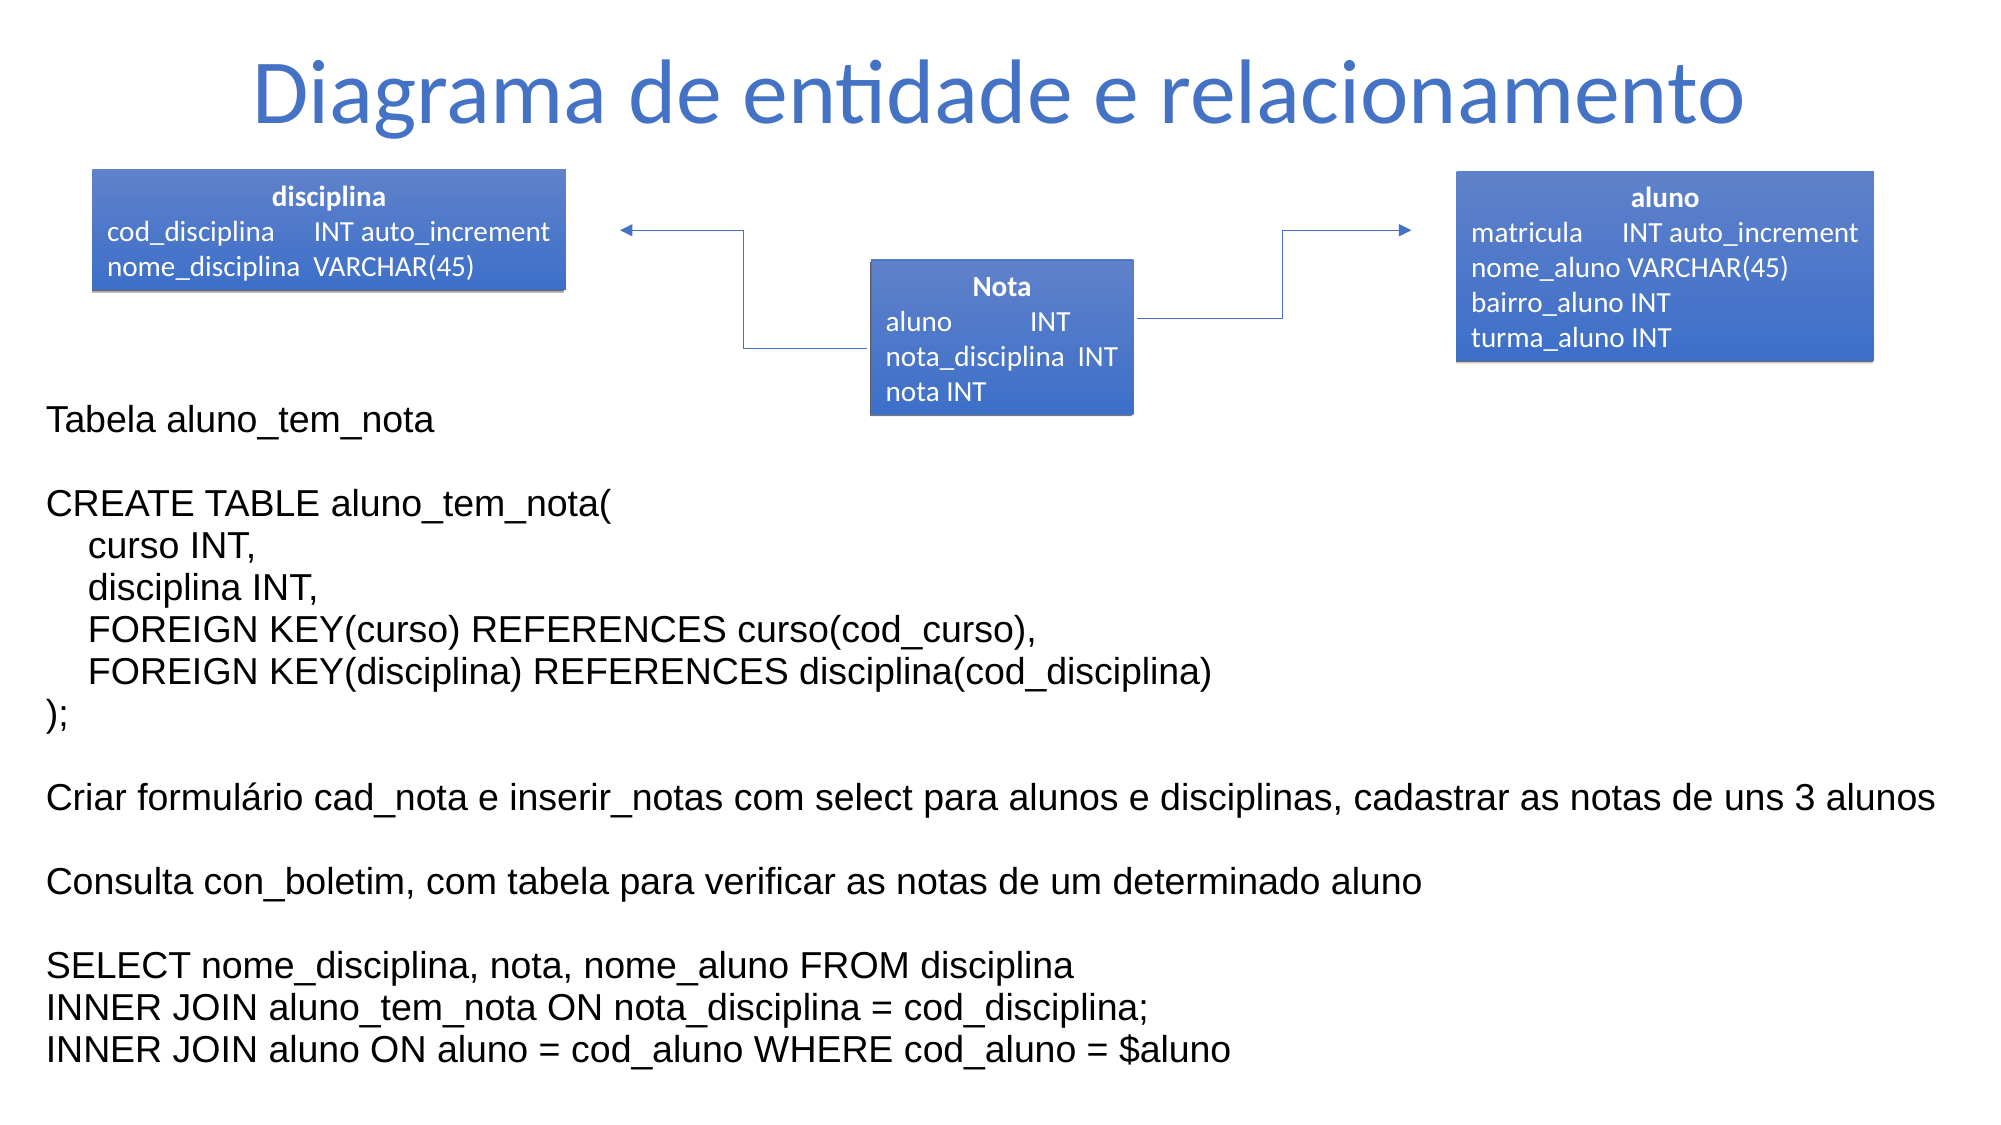

Diagrama de entidade e relacionamento
disciplina
cod_disciplina INT auto_increment
nome_disciplina VARCHAR(45)
aluno
matricula INT auto_increment
nome_aluno VARCHAR(45)
bairro_aluno INT
turma_aluno INT
Nota
aluno INT
nota_disciplina INT
nota INT
Tabela aluno_tem_nota
CREATE TABLE aluno_tem_nota(
 curso INT,
 disciplina INT,
 FOREIGN KEY(curso) REFERENCES curso(cod_curso),
 FOREIGN KEY(disciplina) REFERENCES disciplina(cod_disciplina)
);
Criar formulário cad_nota e inserir_notas com select para alunos e disciplinas, cadastrar as notas de uns 3 alunos
Consulta con_boletim, com tabela para verificar as notas de um determinado aluno
SELECT nome_disciplina, nota, nome_aluno FROM disciplina
INNER JOIN aluno_tem_nota ON nota_disciplina = cod_disciplina;
INNER JOIN aluno ON aluno = cod_aluno WHERE cod_aluno = $aluno